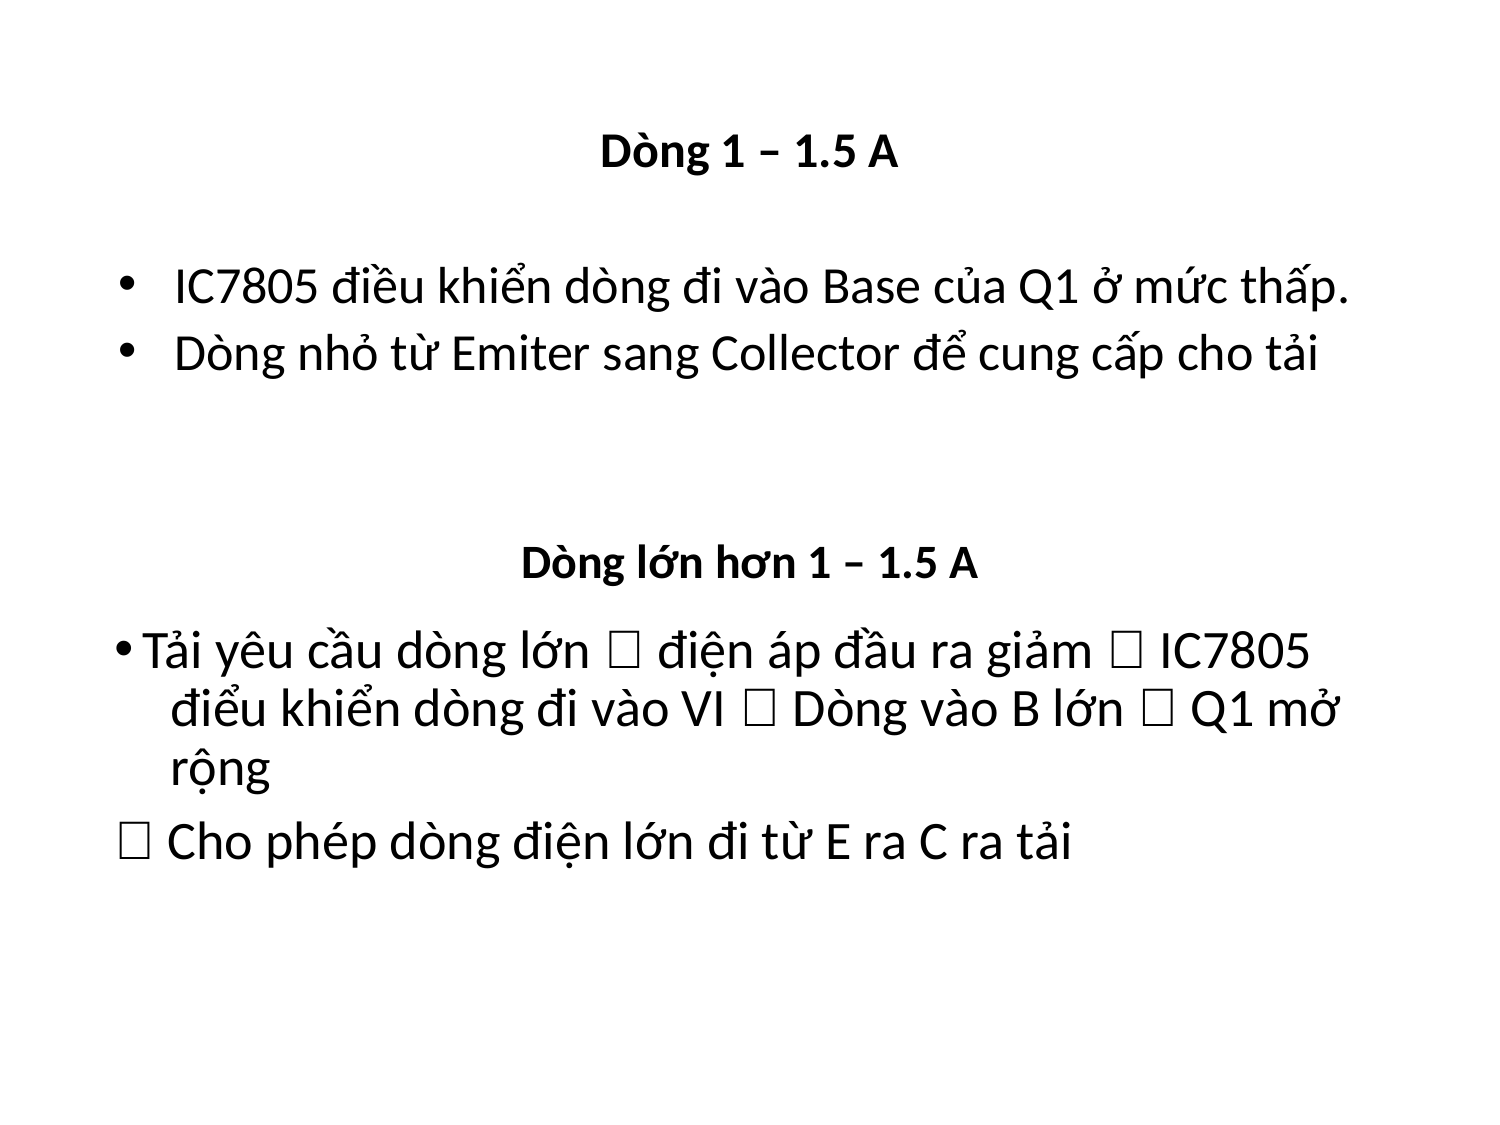

# Dòng 1 – 1.5 A
IC7805 điều khiển dòng đi vào Base của Q1 ở mức thấp.
Dòng nhỏ từ Emiter sang Collector để cung cấp cho tải
Dòng lớn hơn 1 – 1.5 A
Tải yêu cầu dòng lớn  điện áp đầu ra giảm  IC7805 điểu khiển dòng đi vào VI  Dòng vào B lớn  Q1 mở rộng
 Cho phép dòng điện lớn đi từ E ra C ra tải